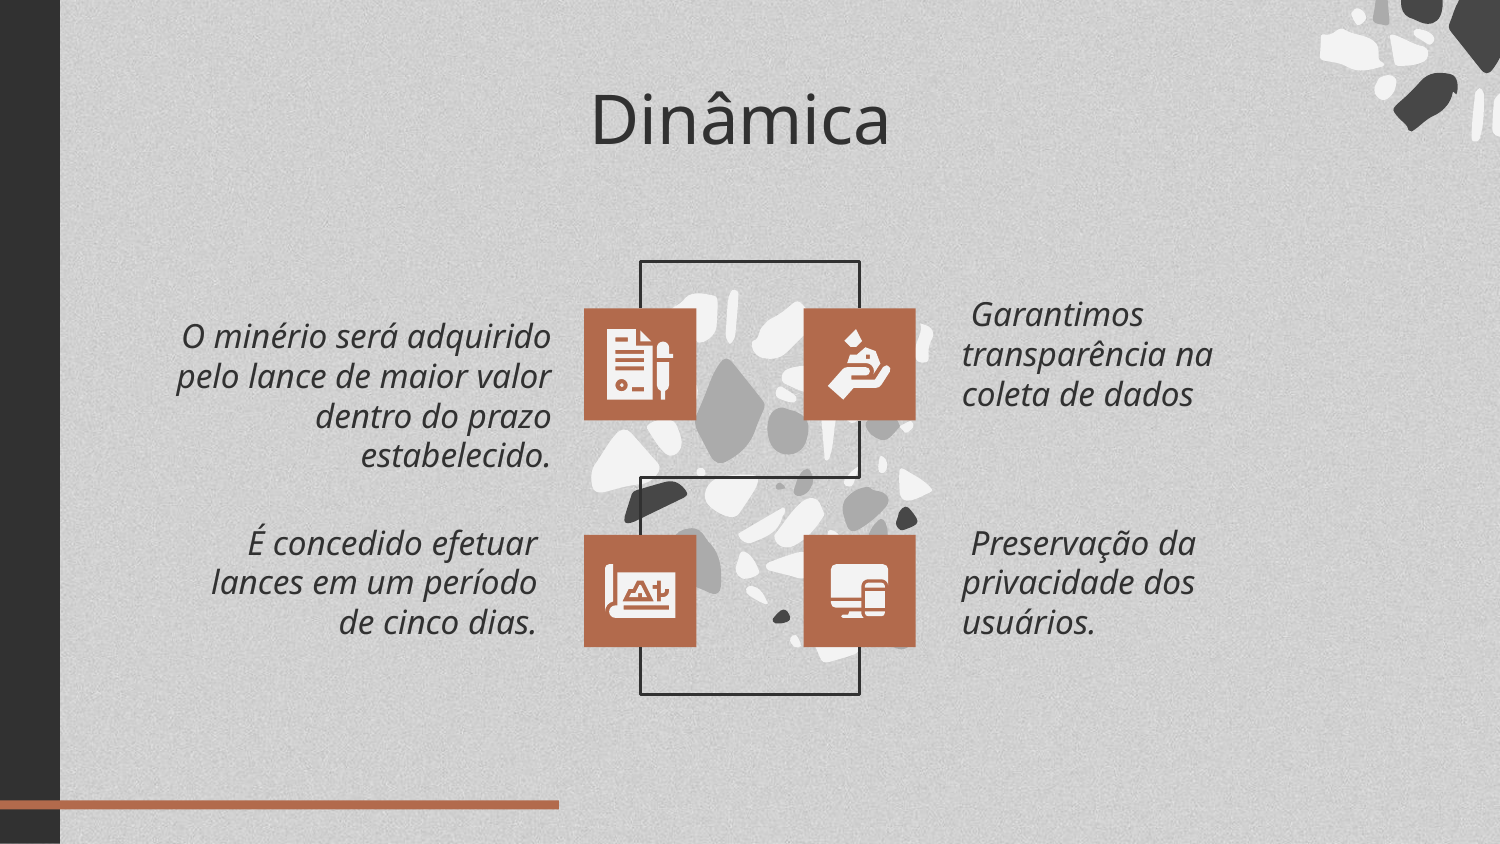

# Dinâmica
 Garantimos transparência na coleta de dados
 O minério será adquirido pelo lance de maior valor dentro do prazo estabelecido.
É concedido efetuar lances em um período de cinco dias.
 Preservação da privacidade dos usuários.